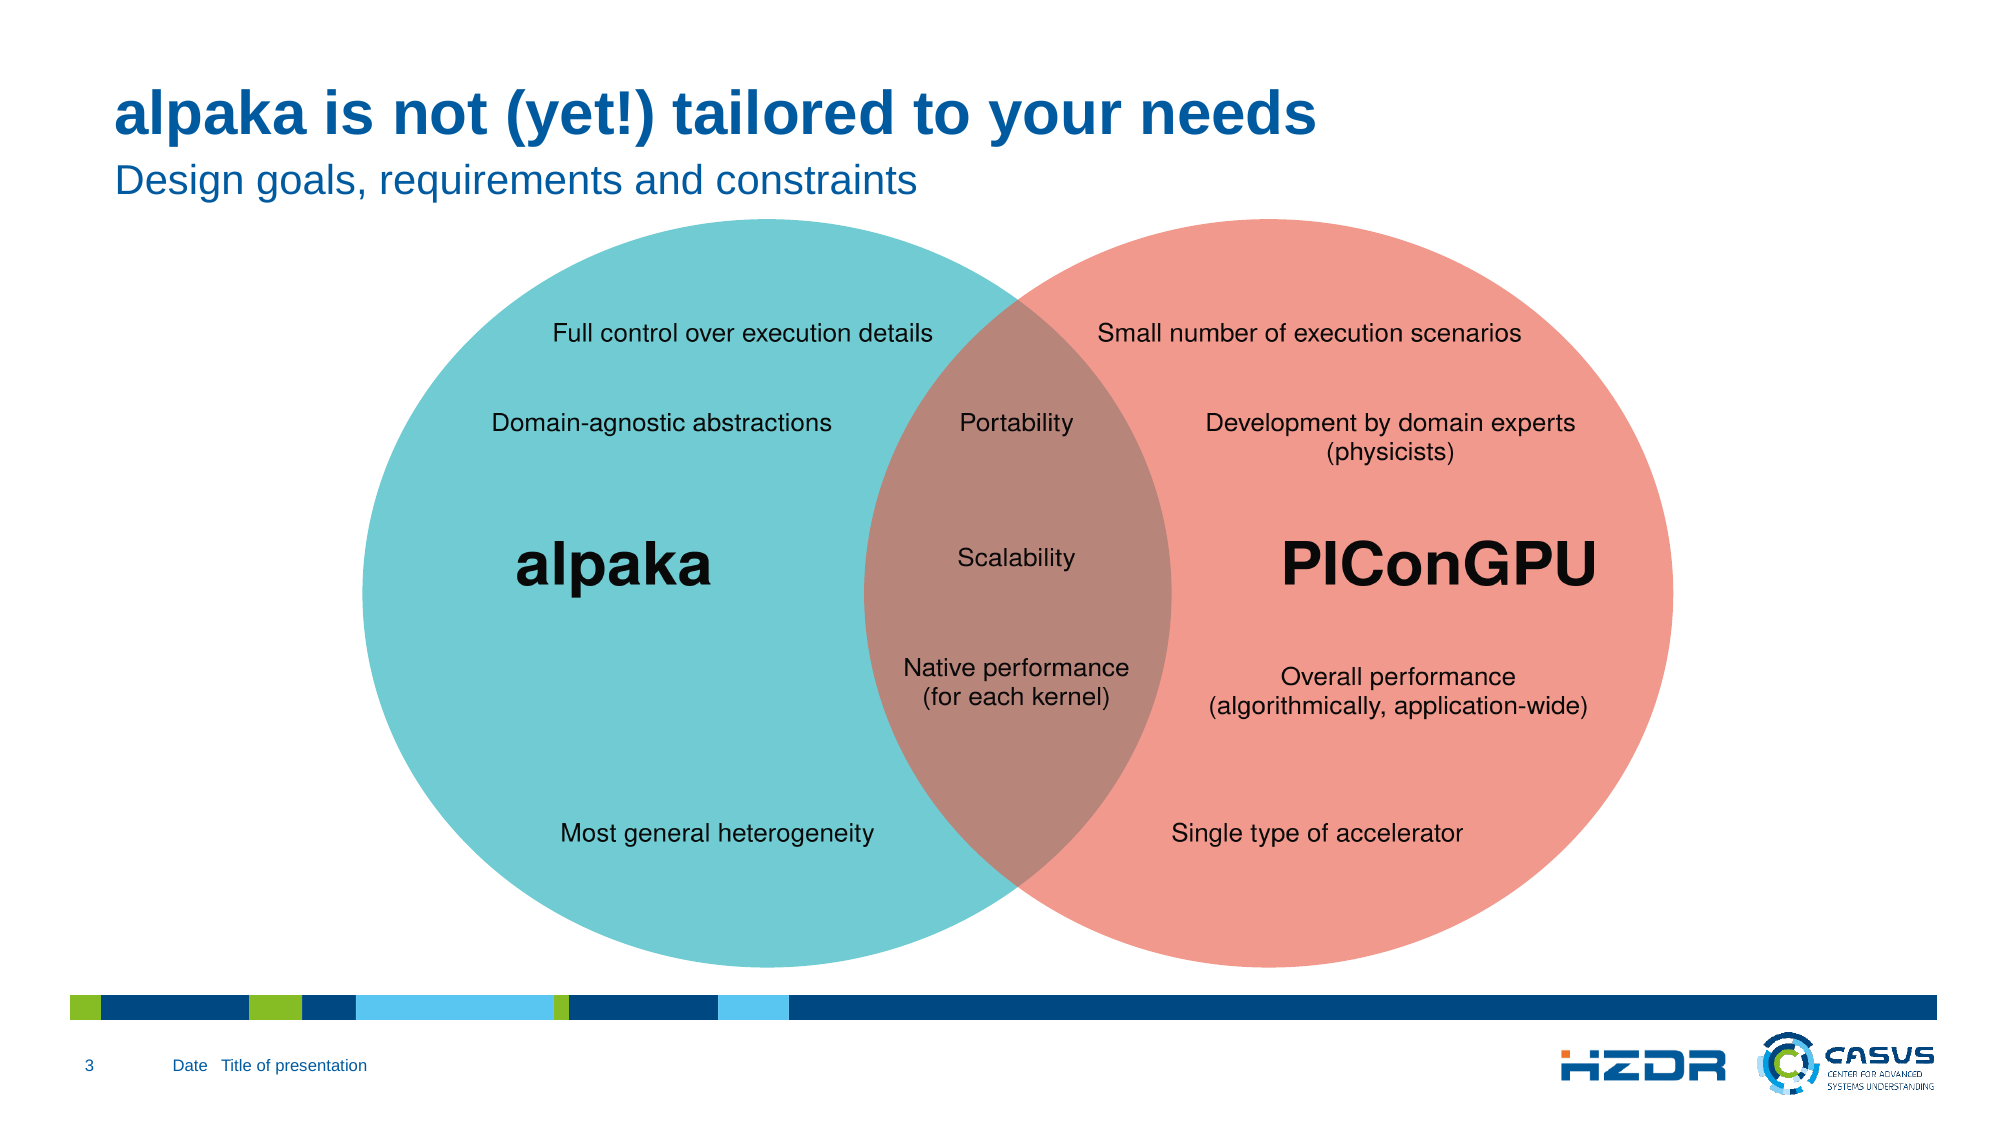

# alpaka is not (yet!) tailored to your needs
Design goals, requirements and constraints
3
Date
Title of presentation